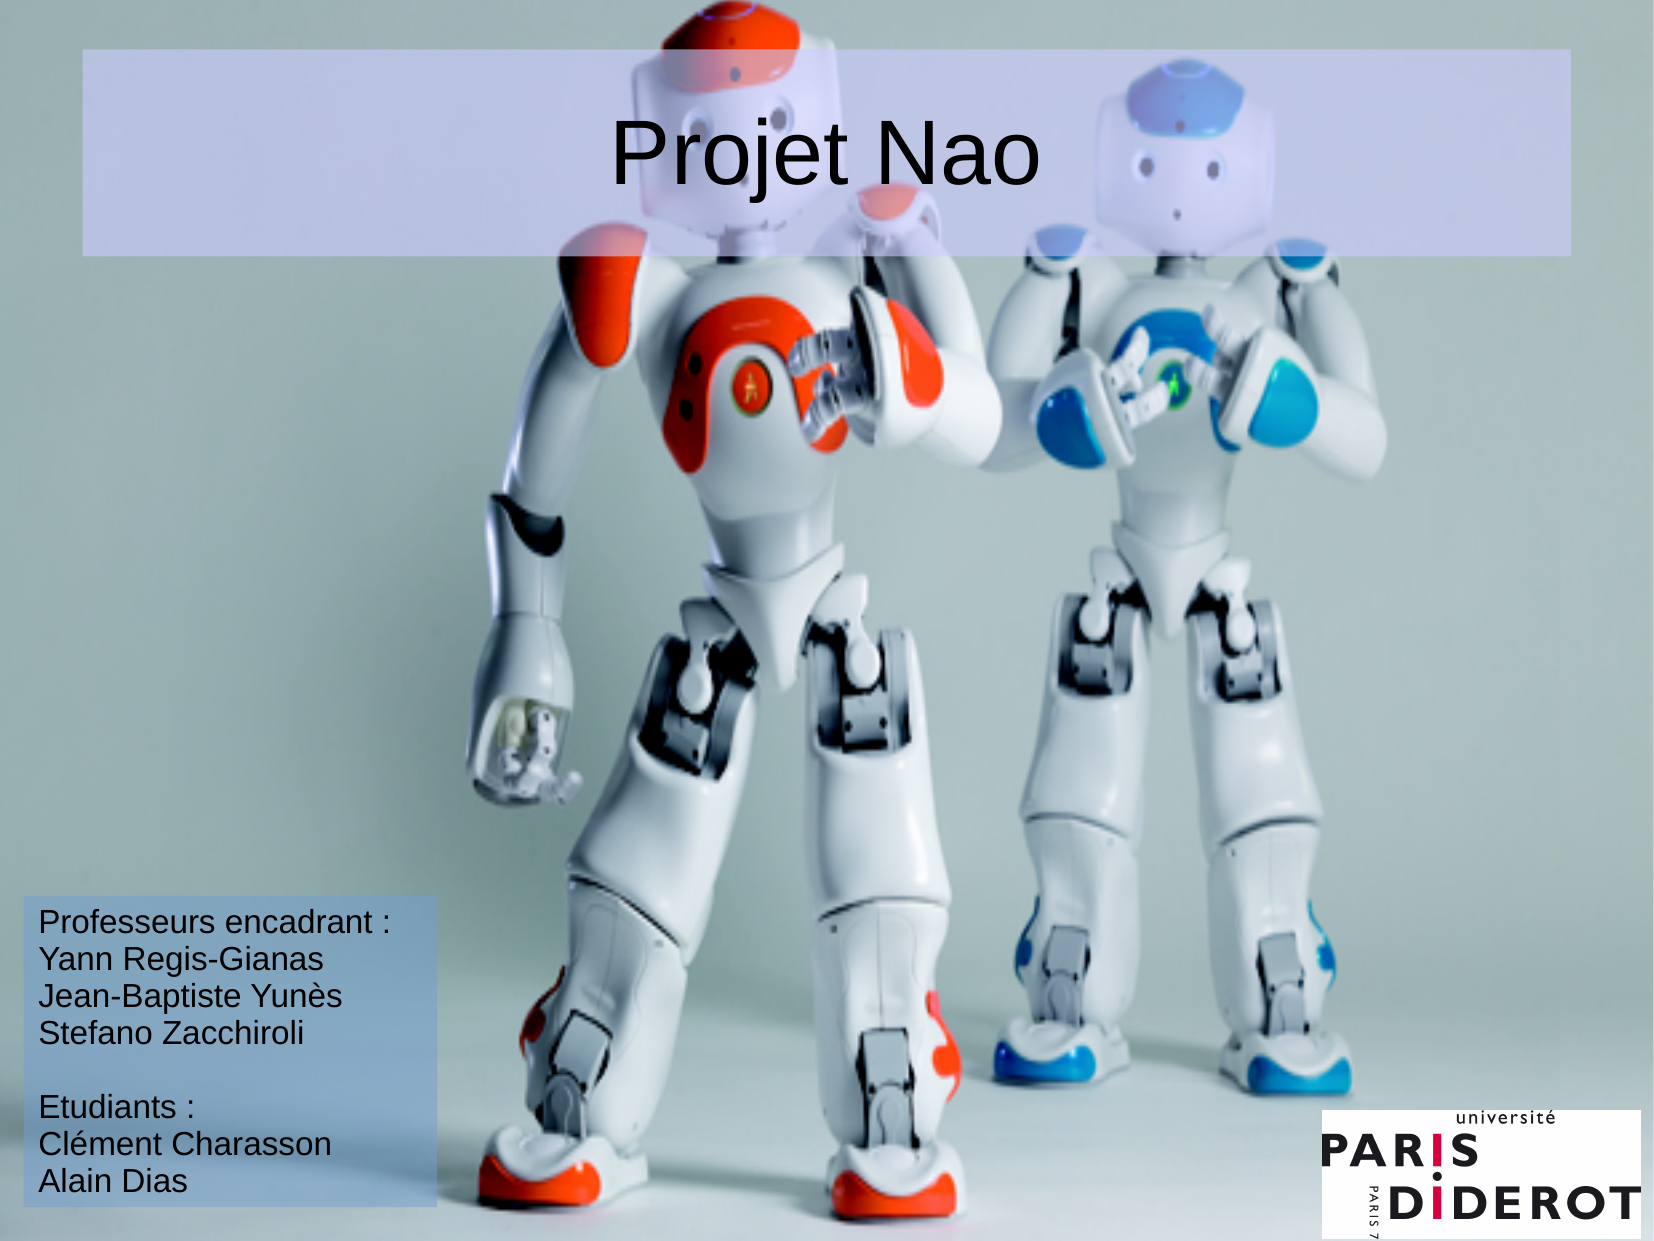

# Projet Nao
Professeurs encadrant :
Yann Regis-Gianas
Jean-Baptiste Yunès
Stefano Zacchiroli
Etudiants :
Clément Charasson
Alain Dias